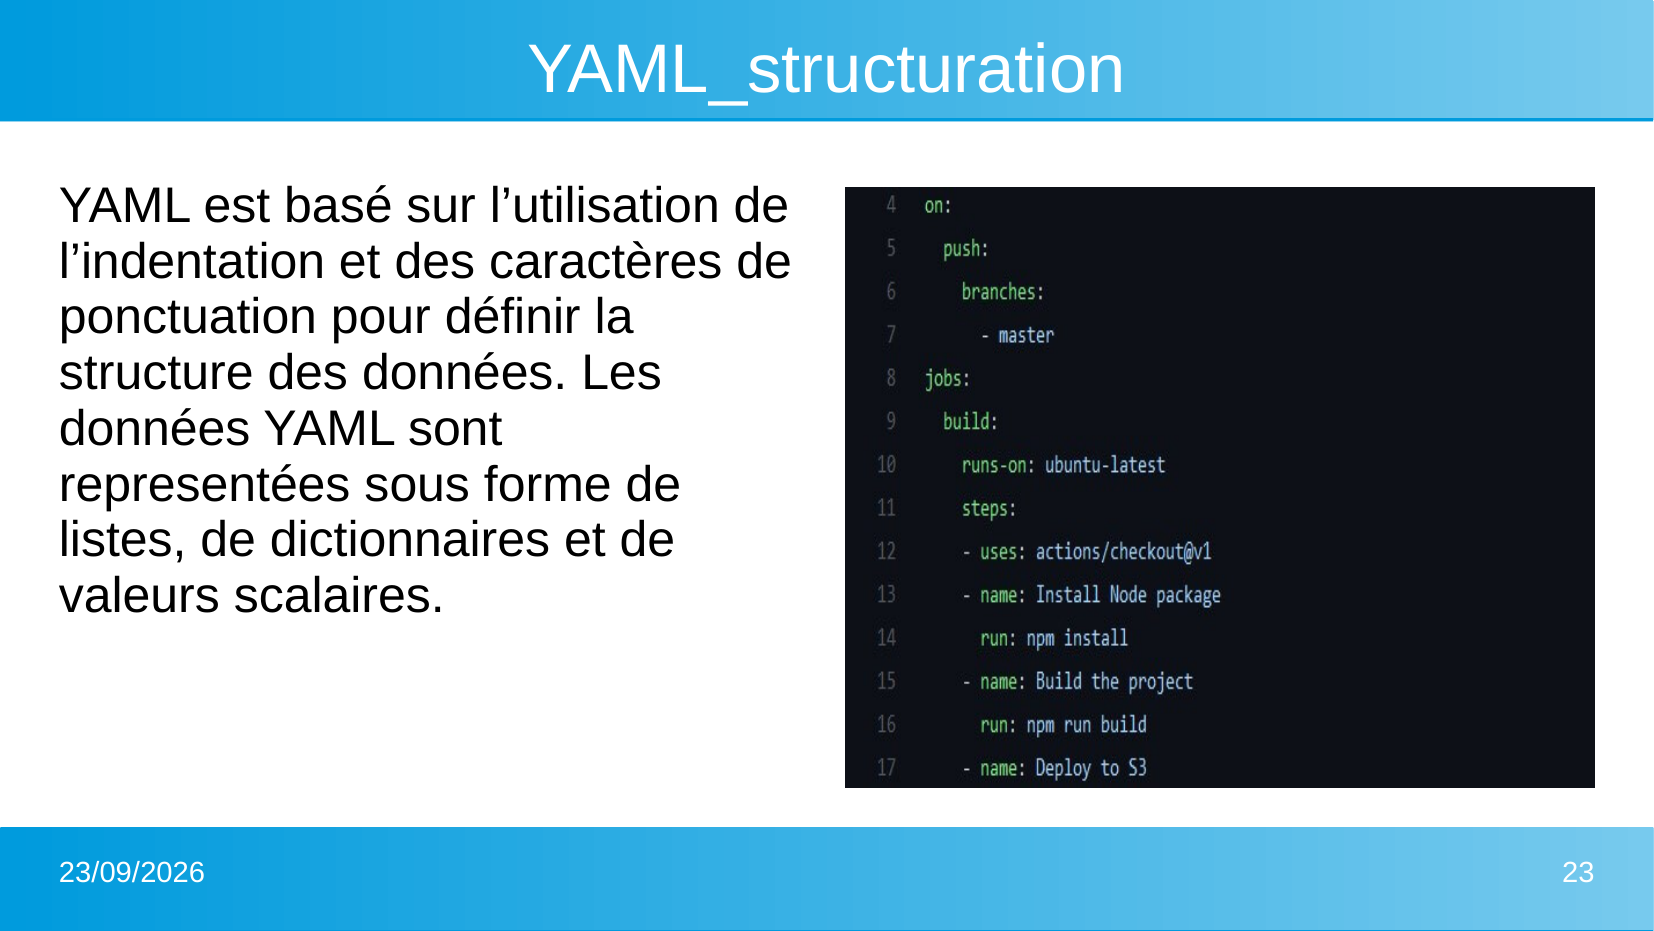

# YAML_structuration
YAML est basé sur l’utilisation de l’indentation et des caractères de ponctuation pour définir la structure des données. Les données YAML sont representées sous forme de listes, de dictionnaires et de valeurs scalaires.
23